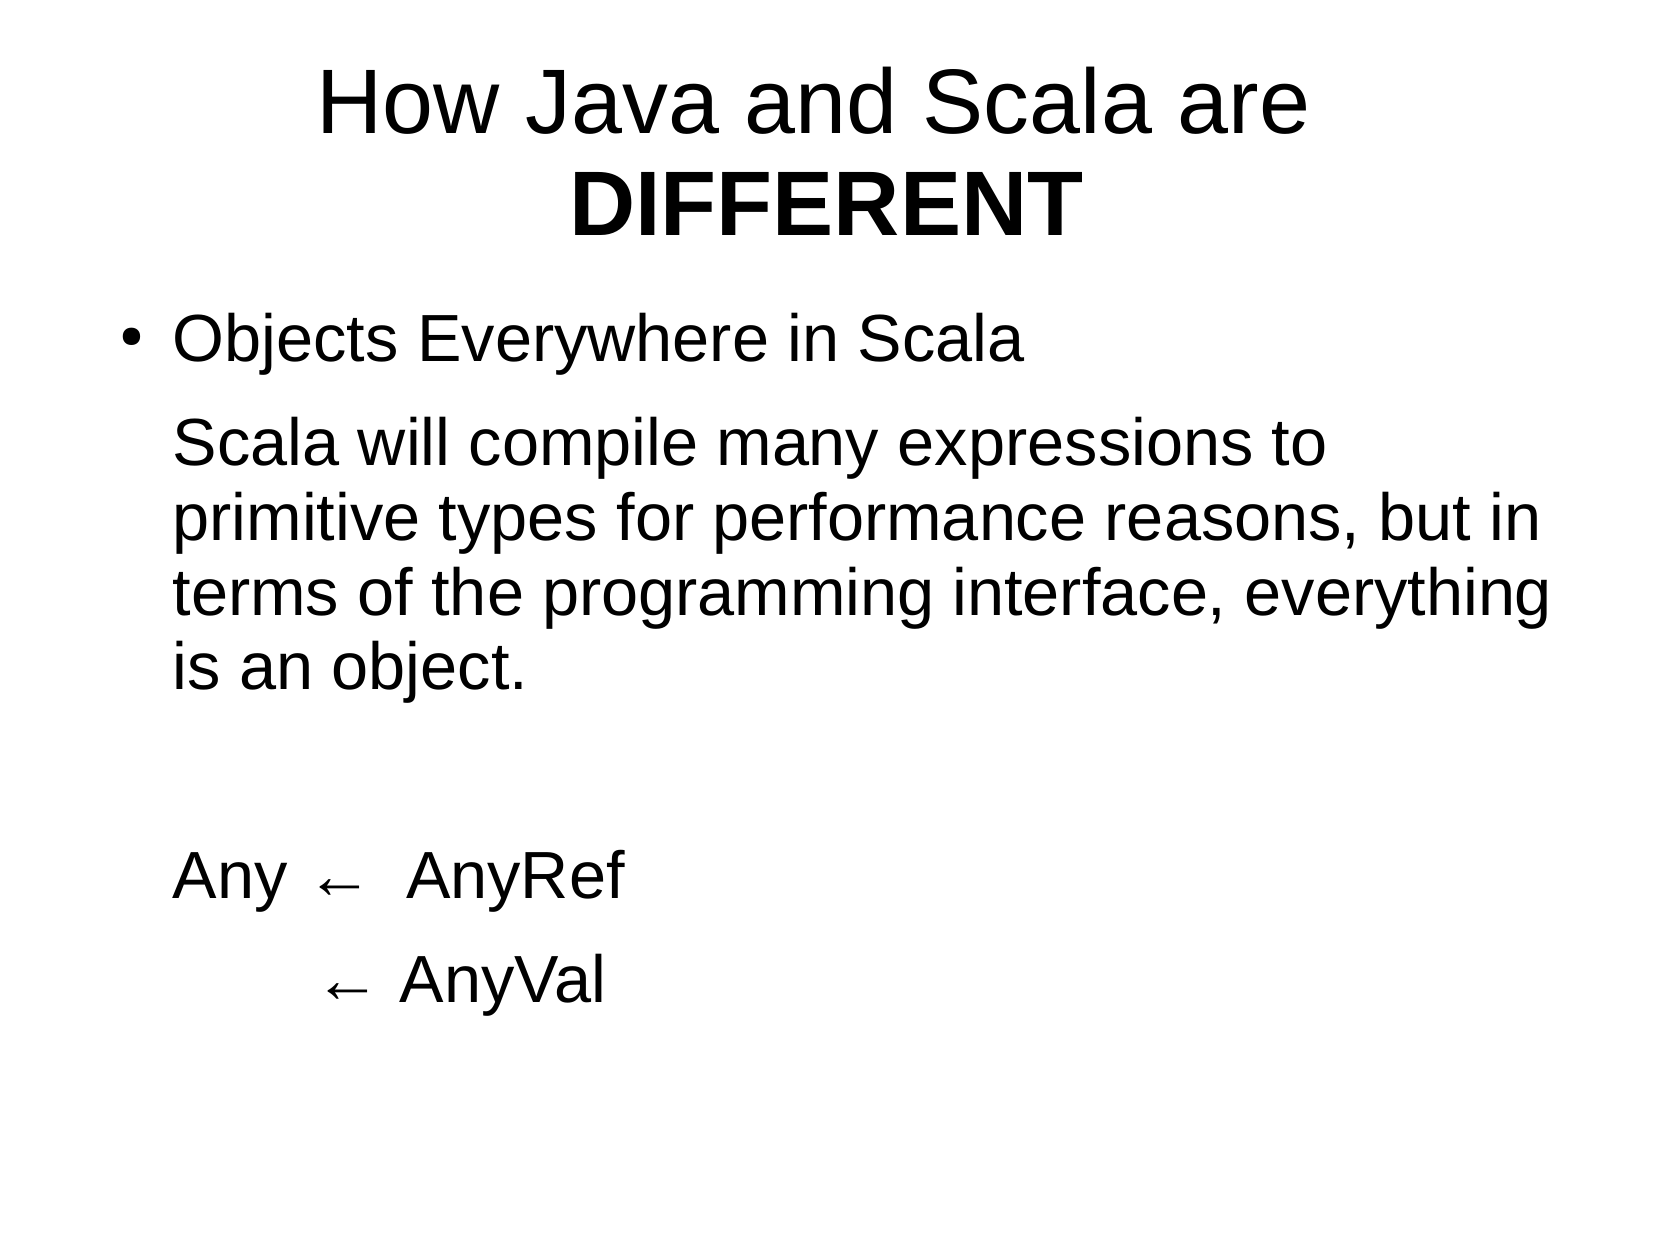

# How Java and Scala are DIFFERENT
Objects Everywhere in Scala
Scala will compile many expressions to primitive types for performance reasons, but in terms of the programming interface, everything is an object.
Any ← AnyRef
← AnyVal